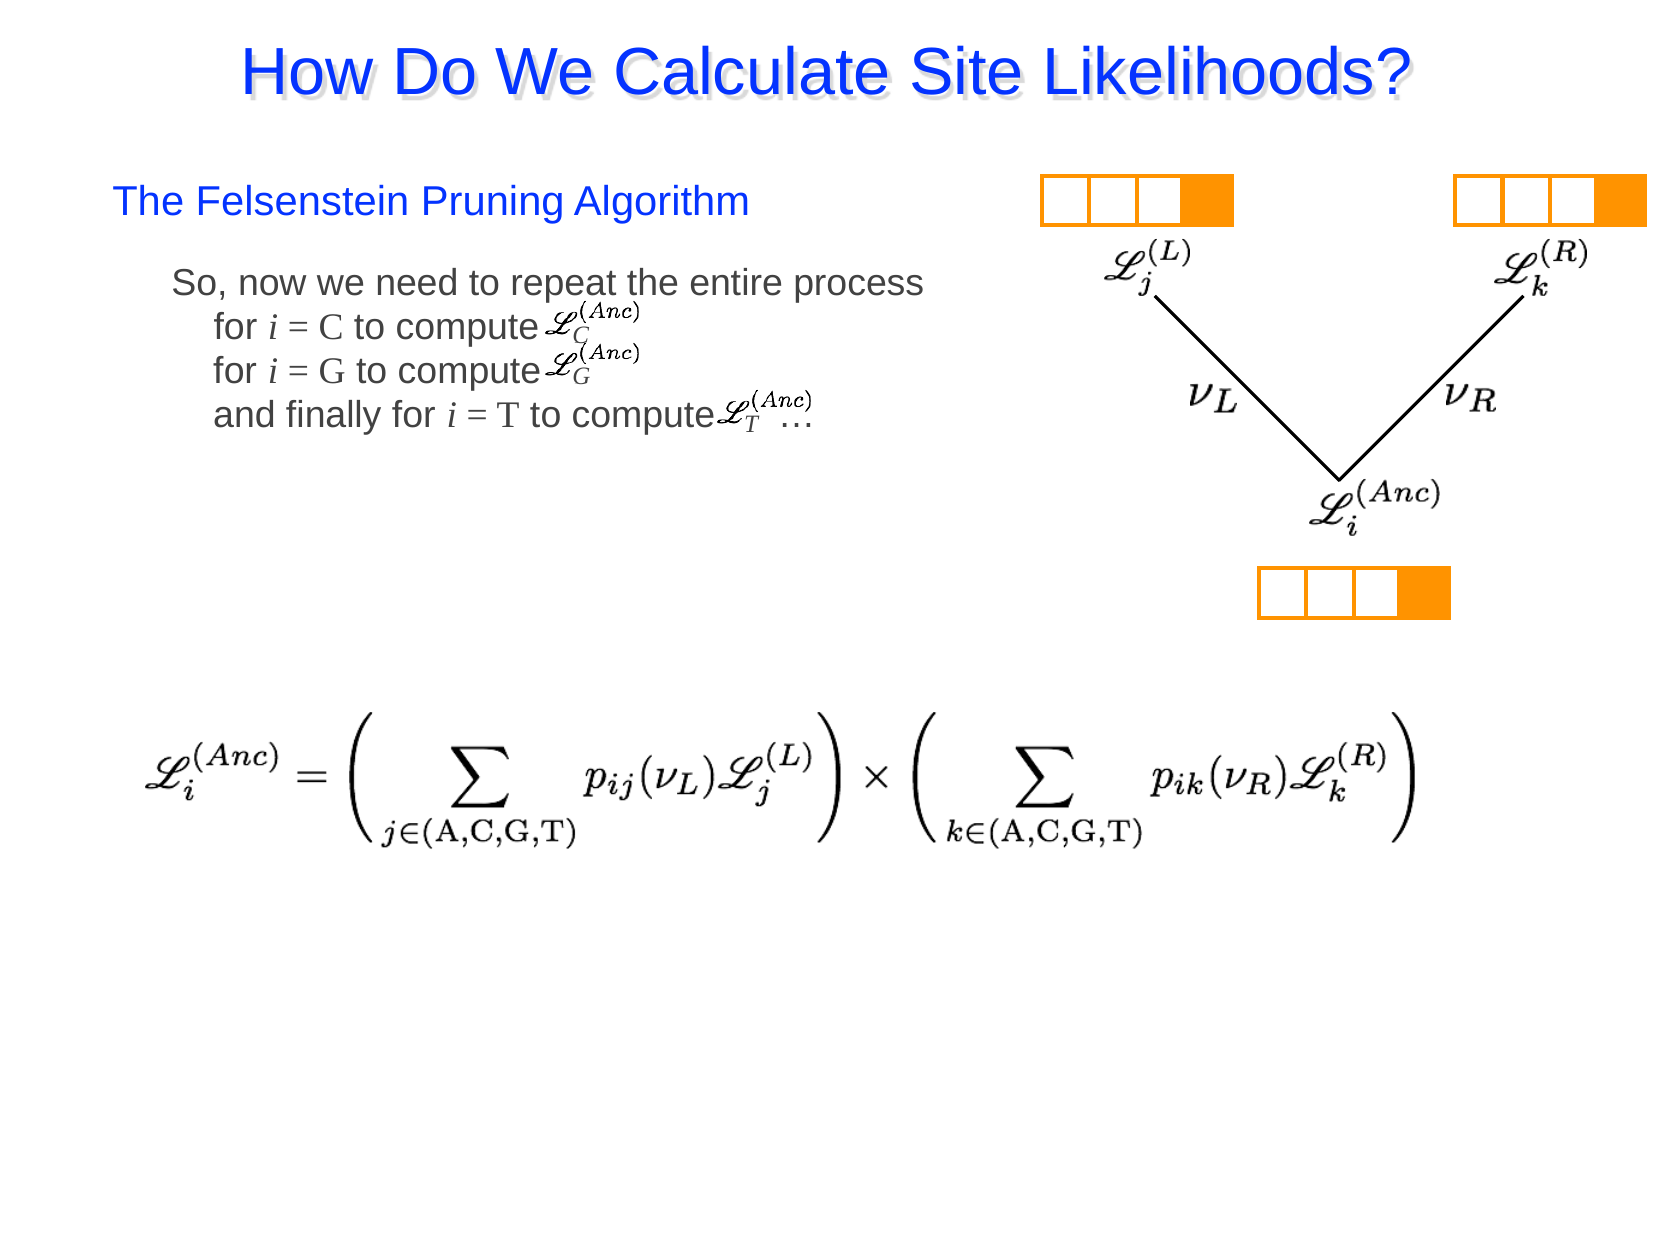

How Do We Calculate Site Likelihoods?
The Felsenstein Pruning Algorithm
So, now we need to repeat the entire process
 for i = C to compute
 for i = G to compute
 and finally for i = T to compute …
C
G
T